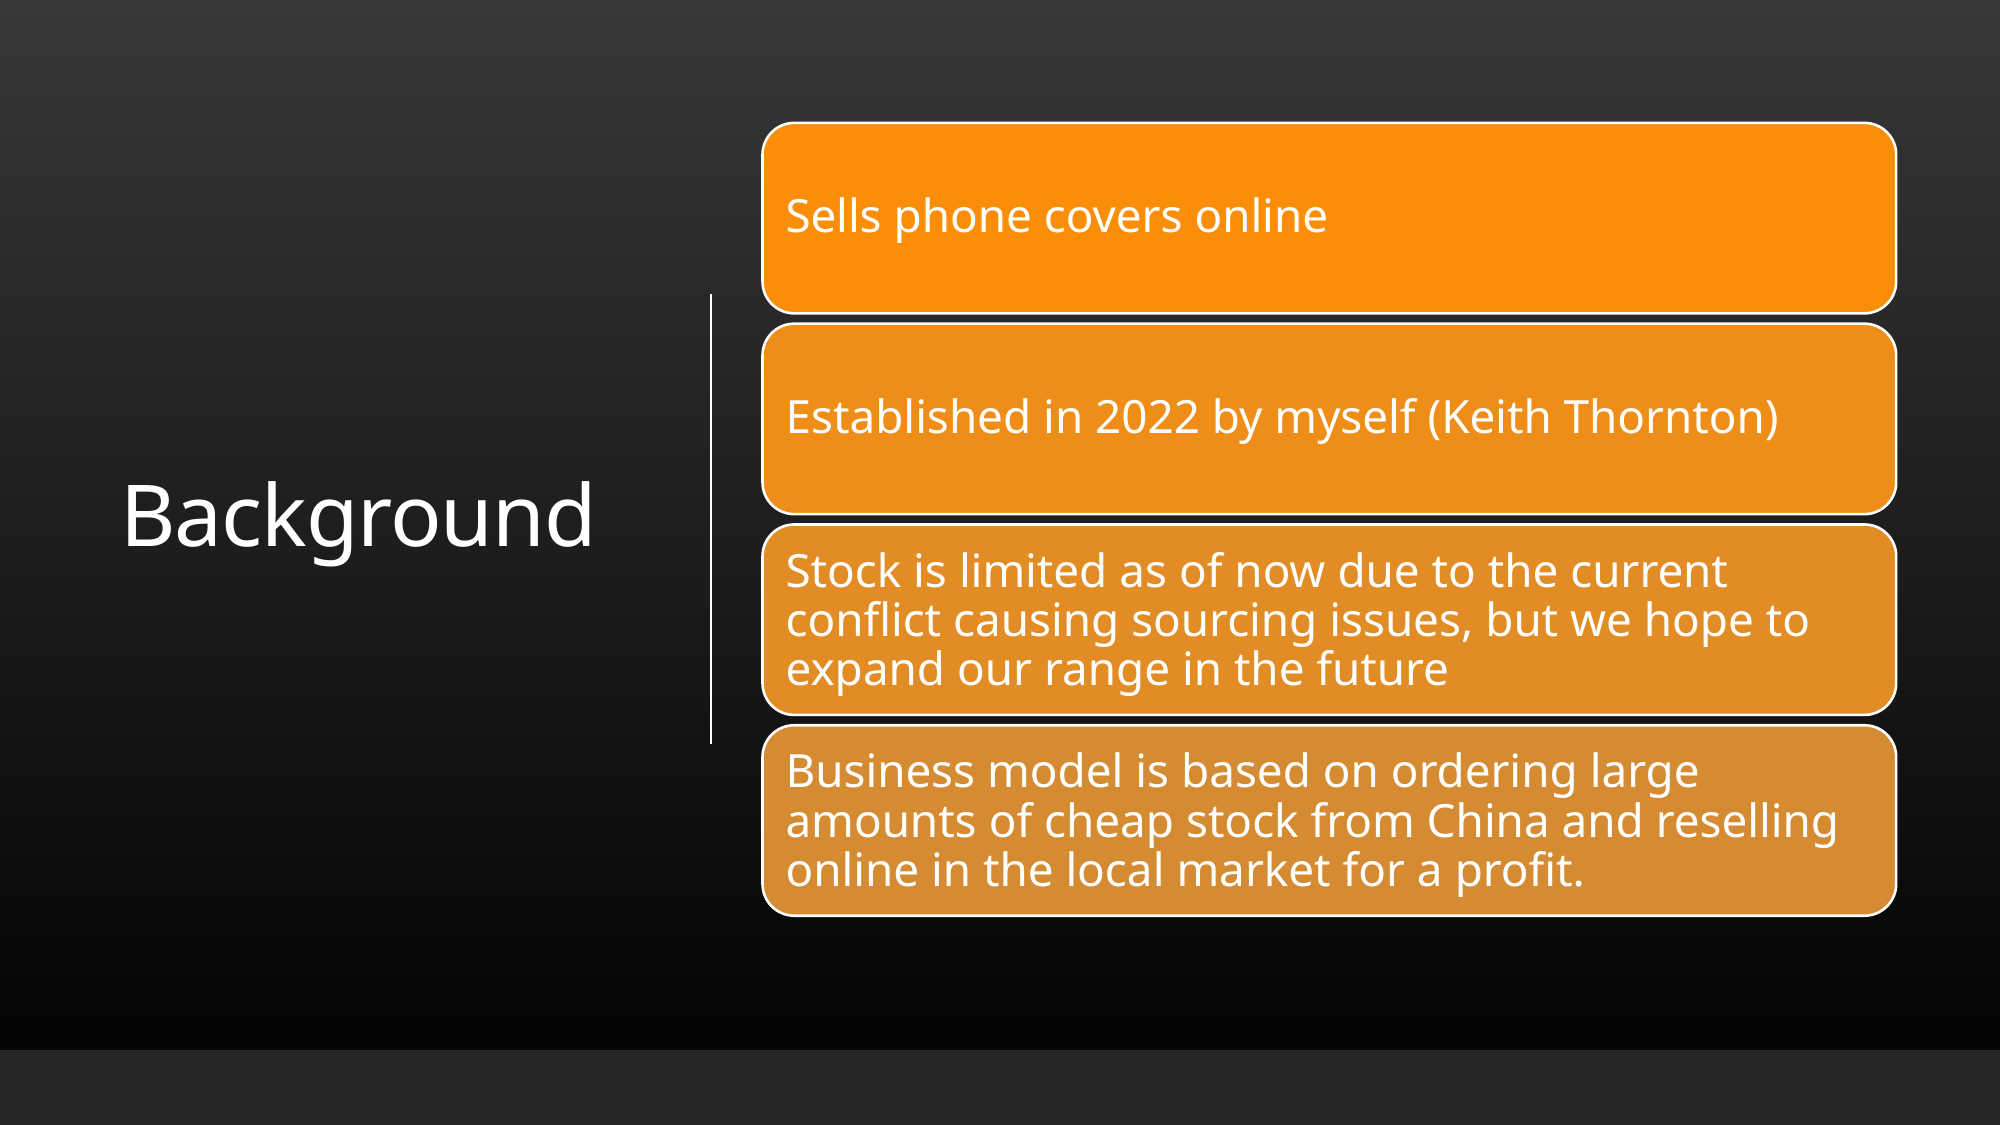

# Background
Sells phone covers online
Established in 2022 by myself (Keith Thornton)
Stock is limited as of now due to the current conflict causing sourcing issues, but we hope to expand our range in the future
Business model is based on ordering large amounts of cheap stock from China and reselling online in the local market for a profit.